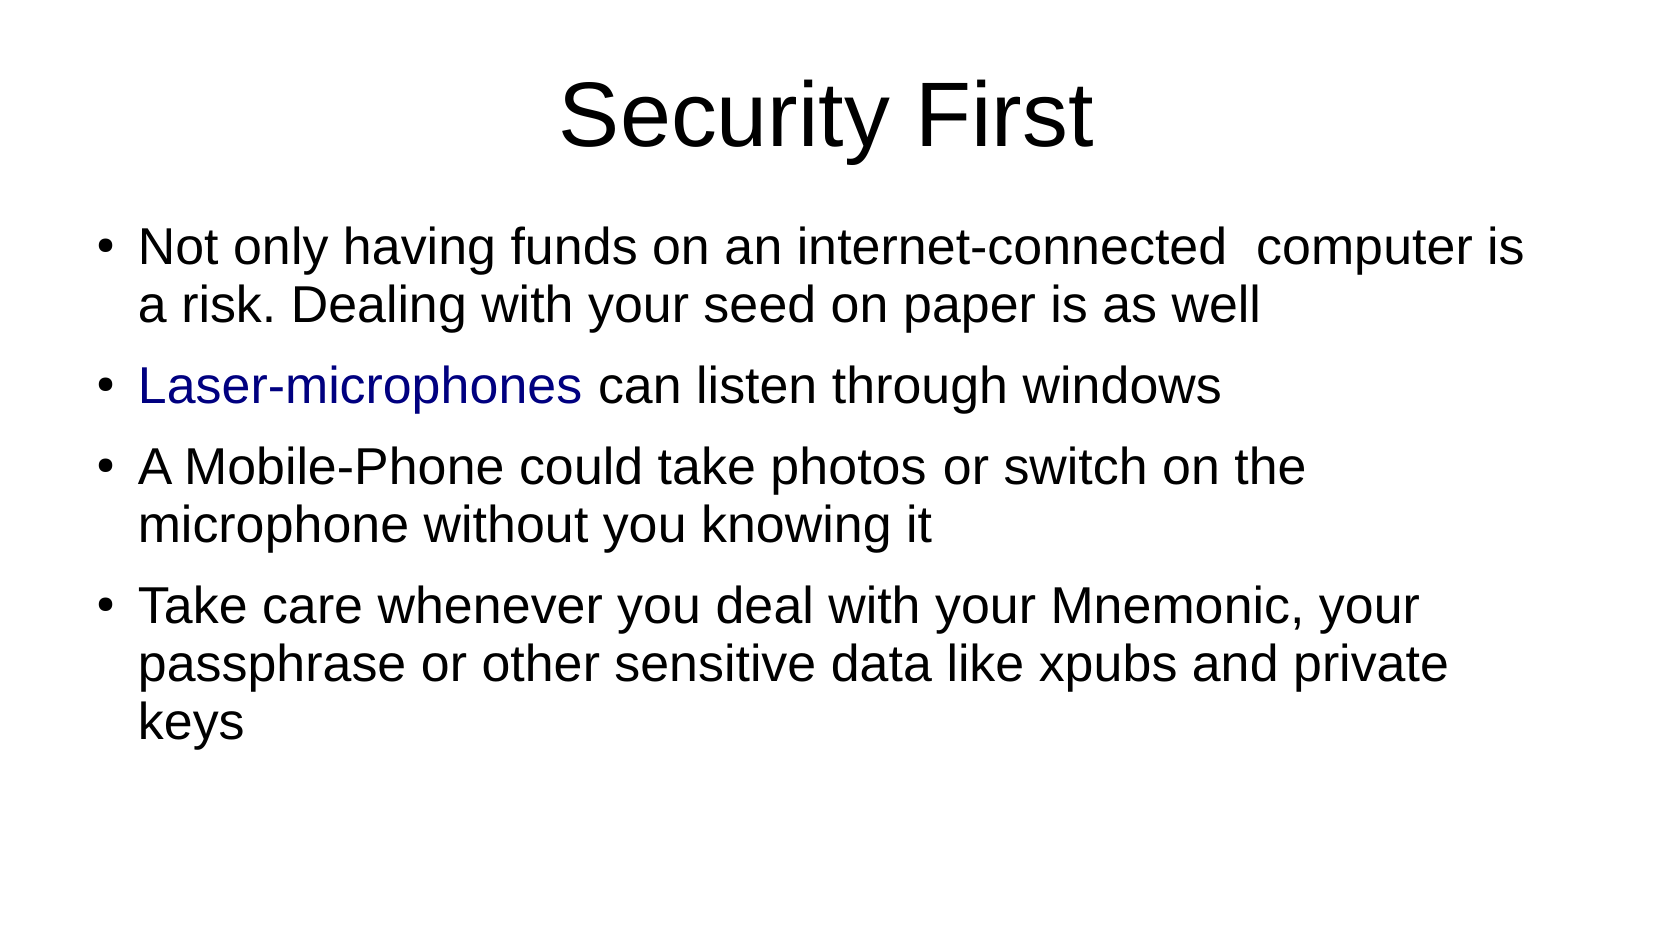

# Security First
Not only having funds on an internet-connected computer is a risk. Dealing with your seed on paper is as well
Laser-microphones can listen through windows
A Mobile-Phone could take photos or switch on the microphone without you knowing it
Take care whenever you deal with your Mnemonic, your passphrase or other sensitive data like xpubs and private keys